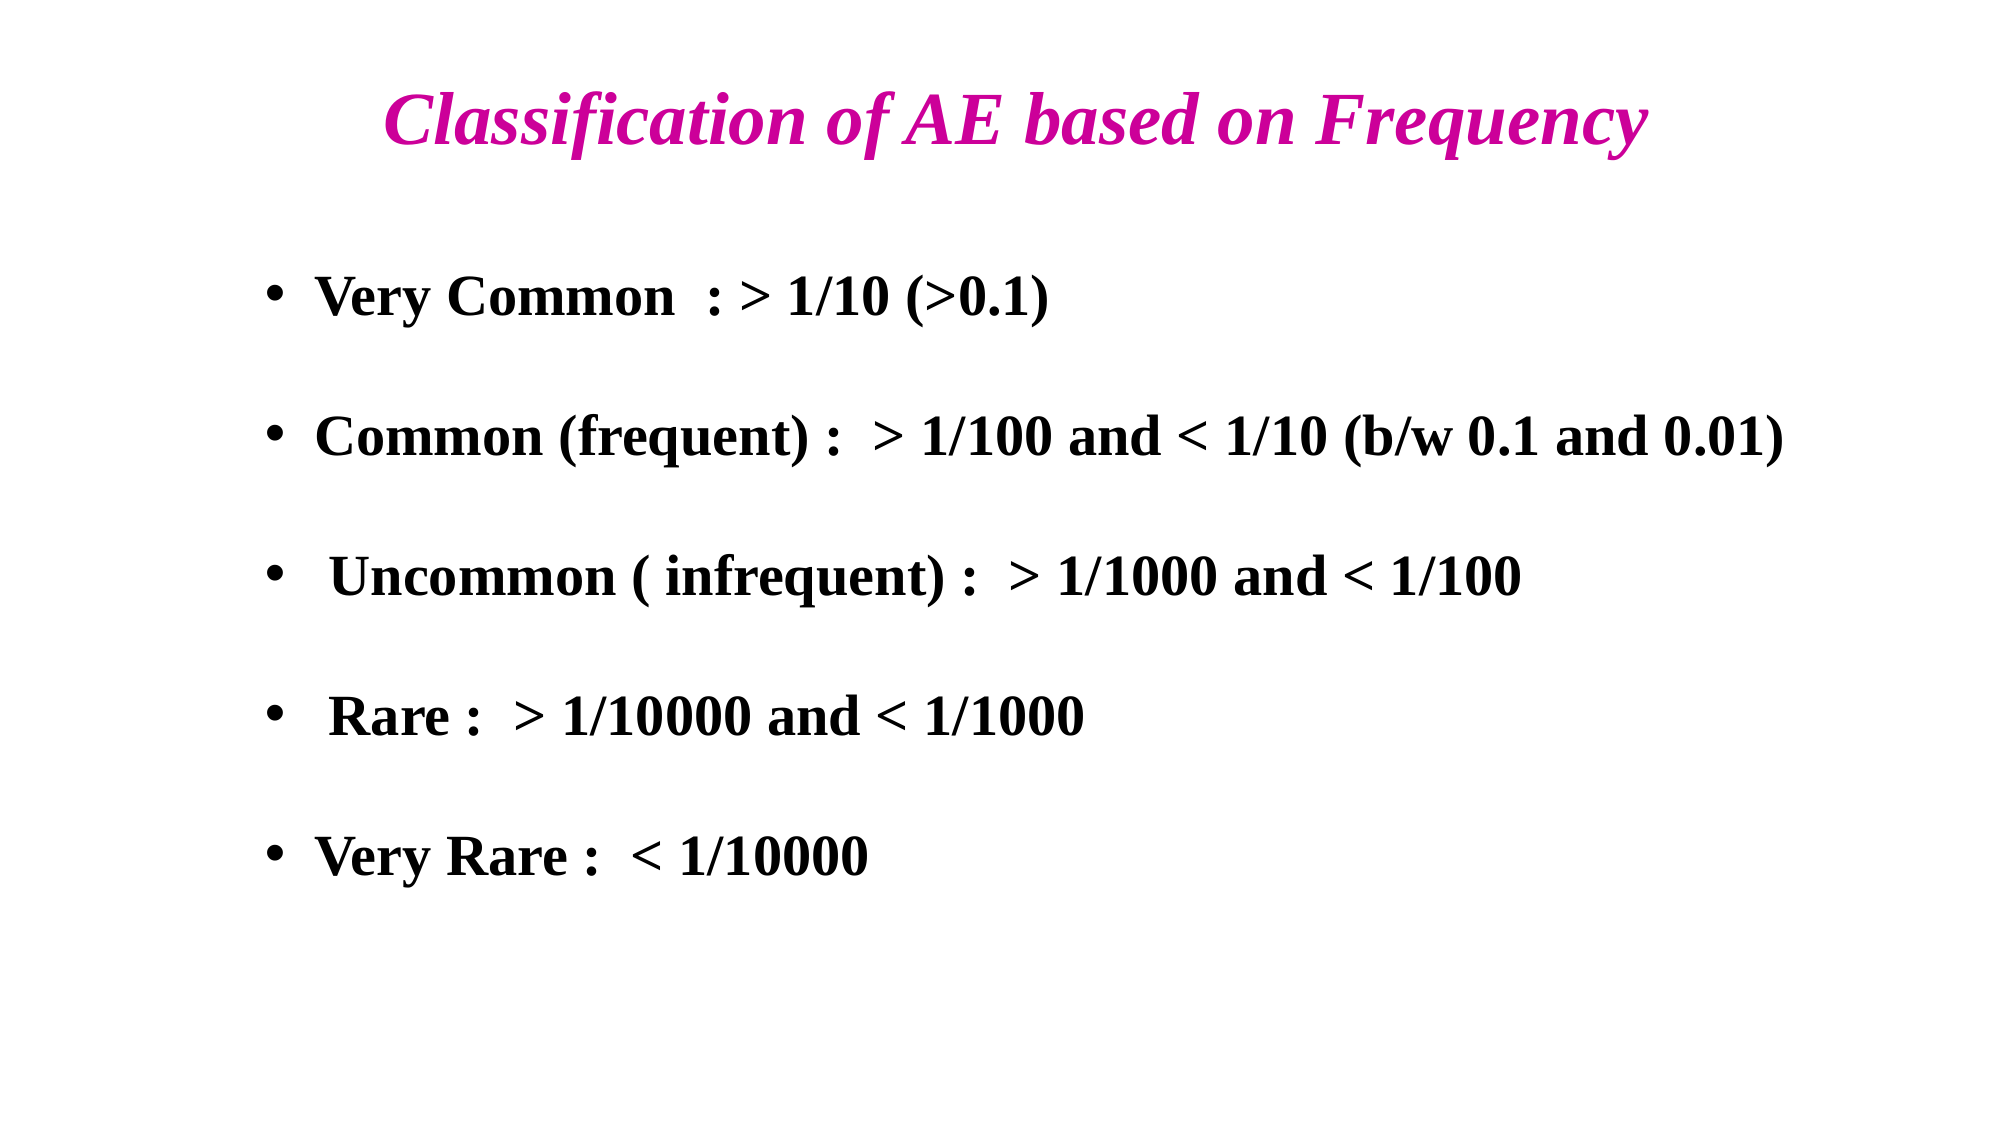

Classification of AE based on Frequency
 Very Common : > 1/10 (>0.1)
 Common (frequent) : > 1/100 and < 1/10 (b/w 0.1 and 0.01)
 Uncommon ( infrequent) : > 1/1000 and < 1/100
 Rare : > 1/10000 and < 1/1000
 Very Rare : < 1/10000